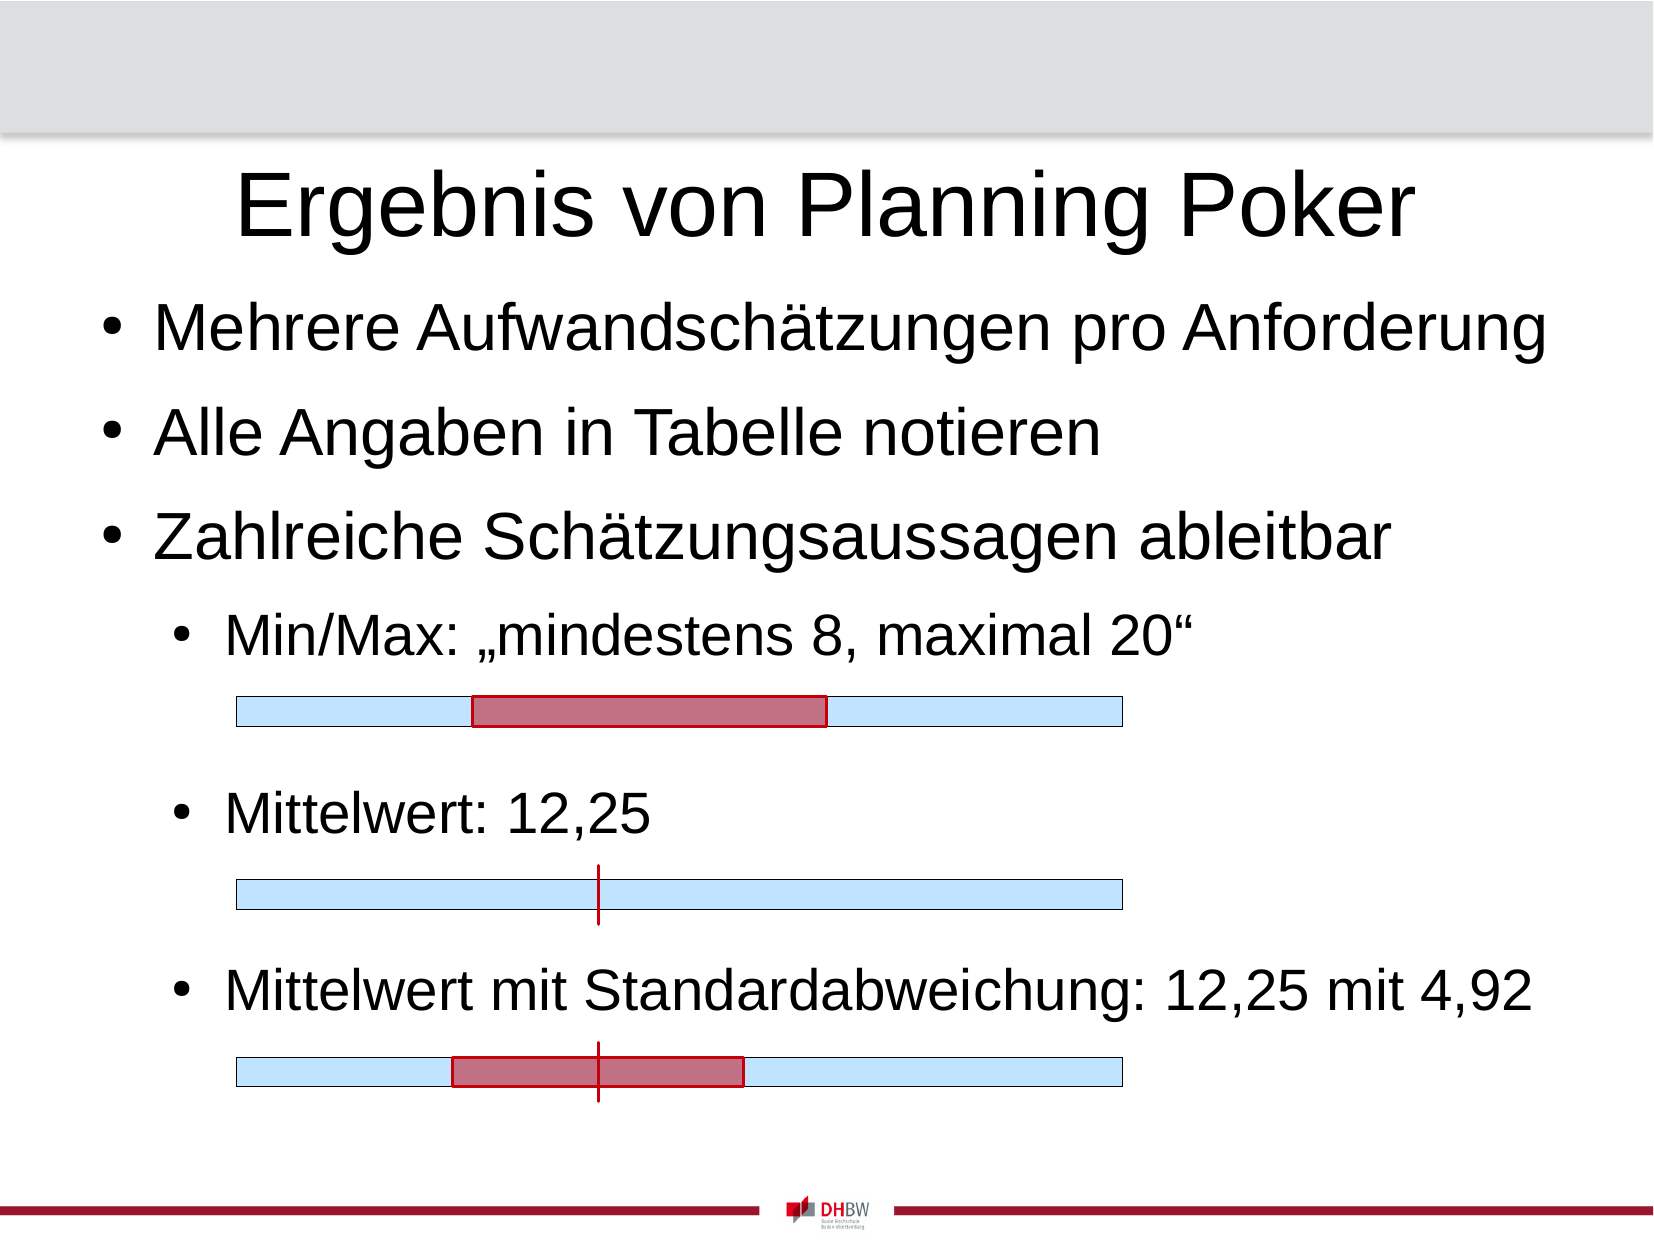

# Ergebnis von Planning Poker
Mehrere Aufwandschätzungen pro Anforderung
Alle Angaben in Tabelle notieren
Zahlreiche Schätzungsaussagen ableitbar
Min/Max: „mindestens 8, maximal 20“
Mittelwert: 12,25
Mittelwert mit Standardabweichung: 12,25 mit 4,92